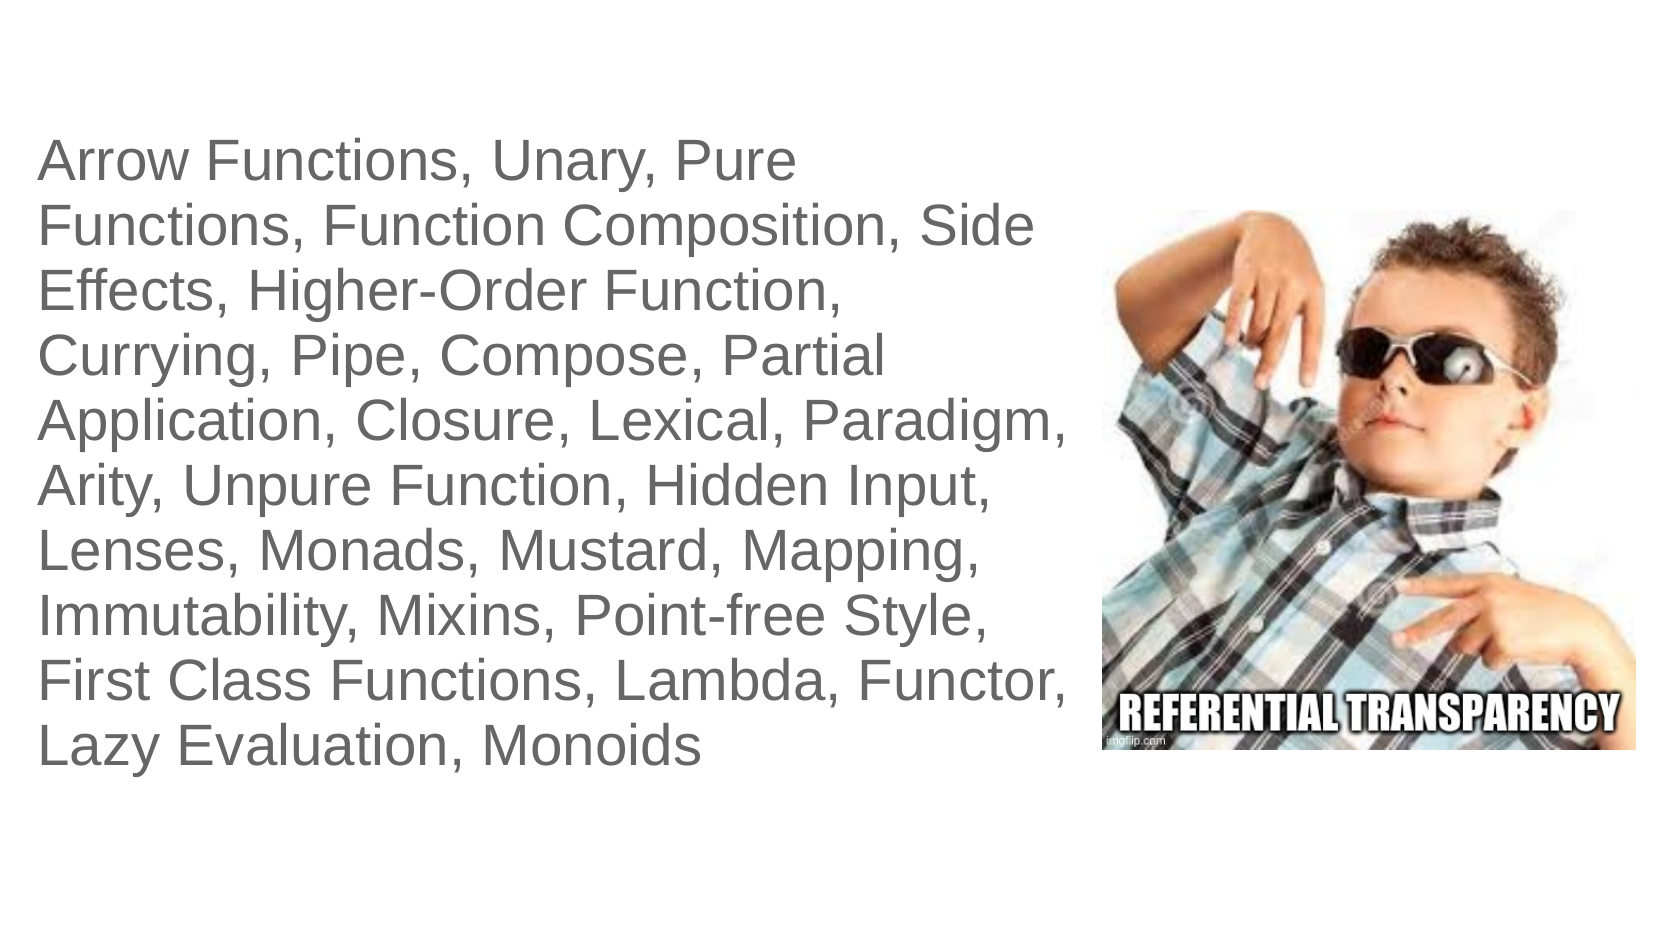

Arrow Functions, Unary, Pure Functions, Function Composition, Side Effects, Higher-Order Function, Currying, Pipe, Compose, Partial Application, Closure, Lexical, Paradigm, Arity, Unpure Function, Hidden Input, Lenses, Monads, Mustard, Mapping, Immutability, Mixins, Point-free Style, First Class Functions, Lambda, Functor,
Lazy Evaluation, Monoids